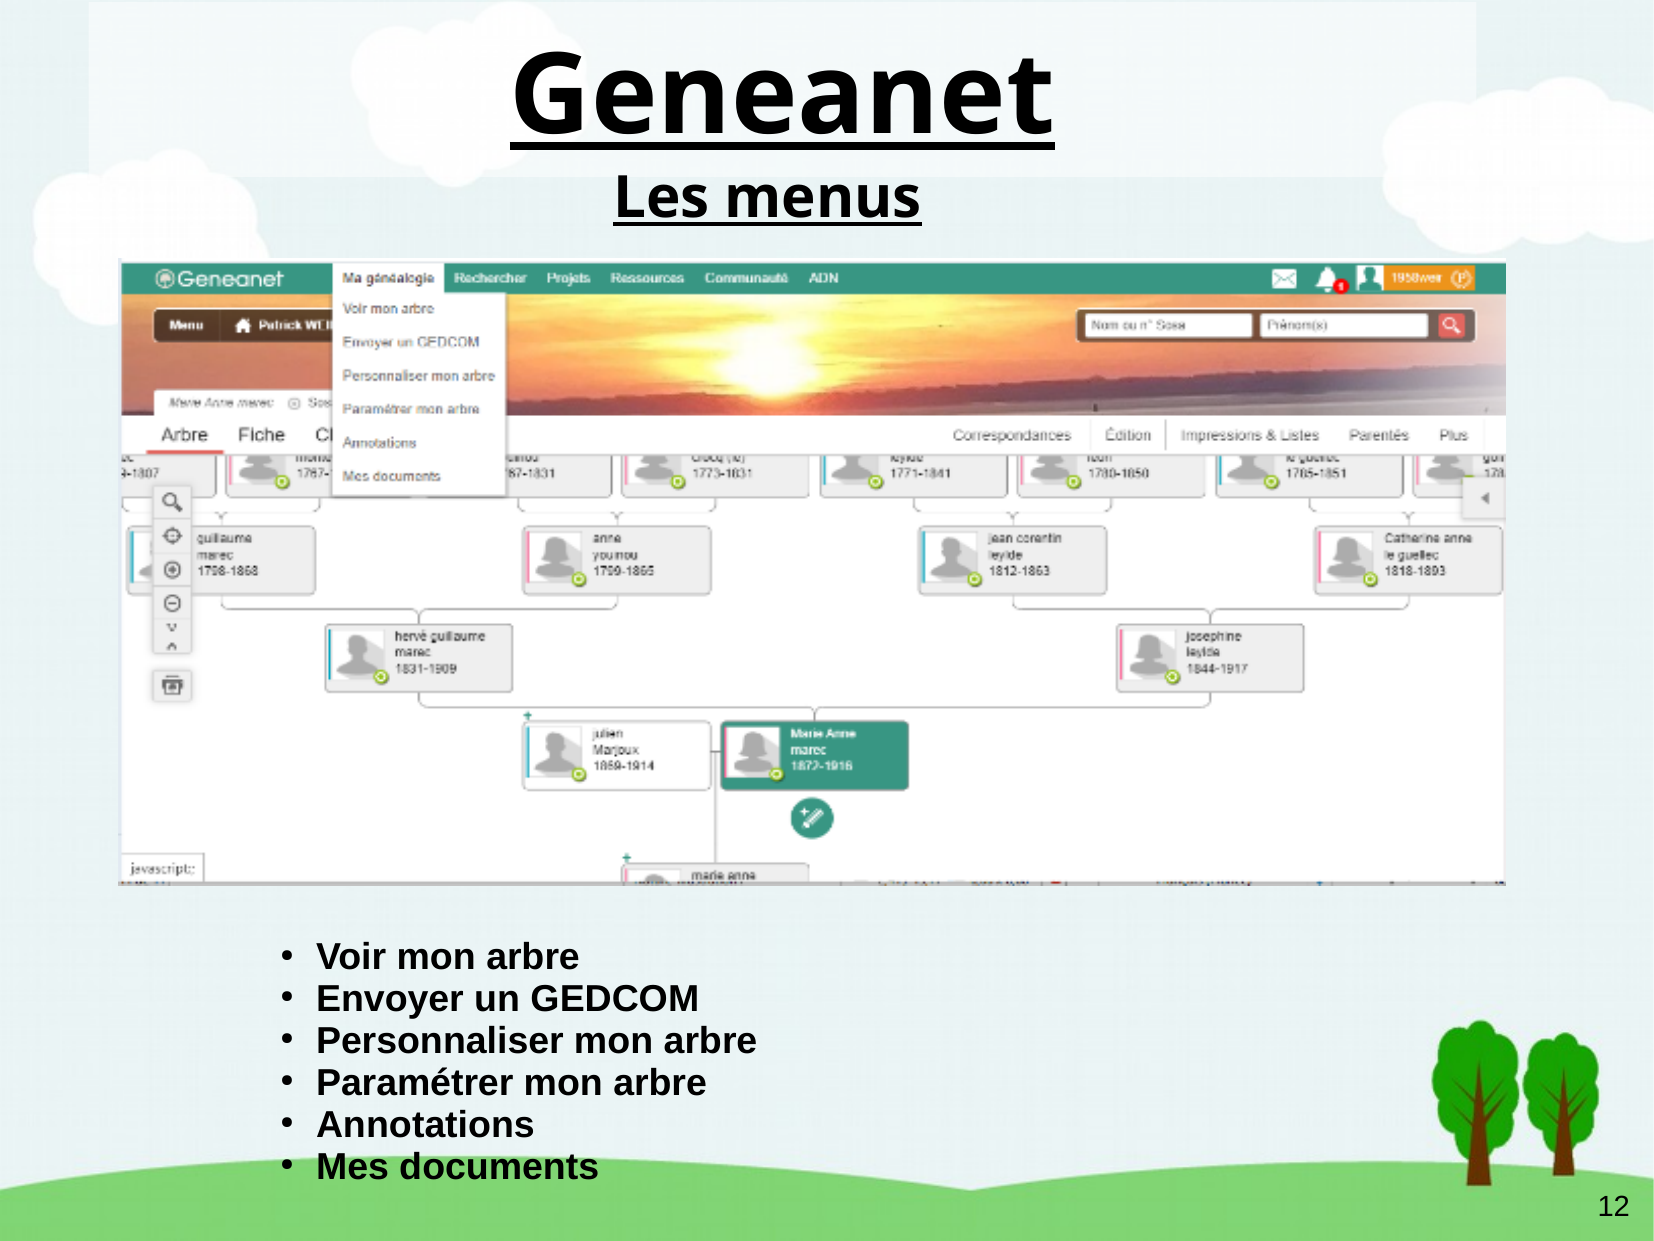

# Geneanet
Les menus
Voir mon arbre
Envoyer un GEDCOM
Personnaliser mon arbre
Paramétrer mon arbre
Annotations
Mes documents
12